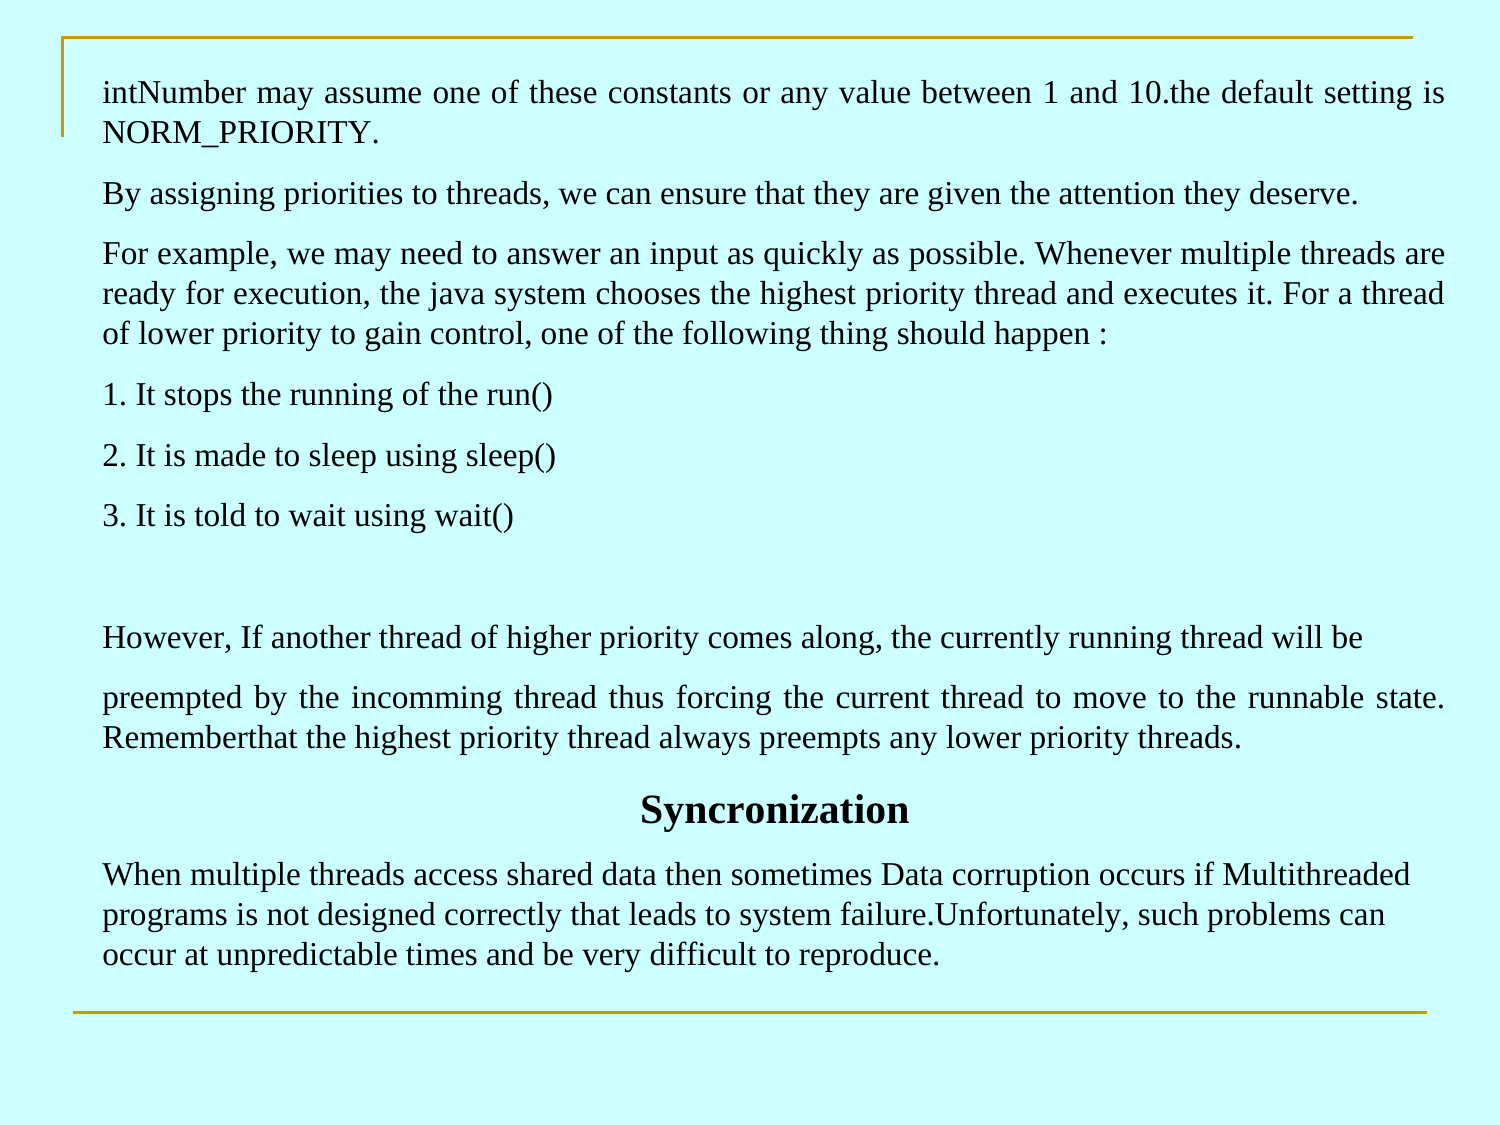

intNumber may assume one of these constants or any value between 1 and 10.the default setting is NORM_PRIORITY.
By assigning priorities to threads, we can ensure that they are given the attention they deserve.
For example, we may need to answer an input as quickly as possible. Whenever multiple threads are ready for execution, the java system chooses the highest priority thread and executes it. For a thread of lower priority to gain control, one of the following thing should happen :
1. It stops the running of the run()
2. It is made to sleep using sleep()
3. It is told to wait using wait()
However, If another thread of higher priority comes along, the currently running thread will be
preempted by the incomming thread thus forcing the current thread to move to the runnable state. Rememberthat the highest priority thread always preempts any lower priority threads.
Syncronization
When multiple threads access shared data then sometimes Data corruption occurs if Multithreaded programs is not designed correctly that leads to system failure.Unfortunately, such problems can occur at unpredictable times and be very difficult to reproduce.